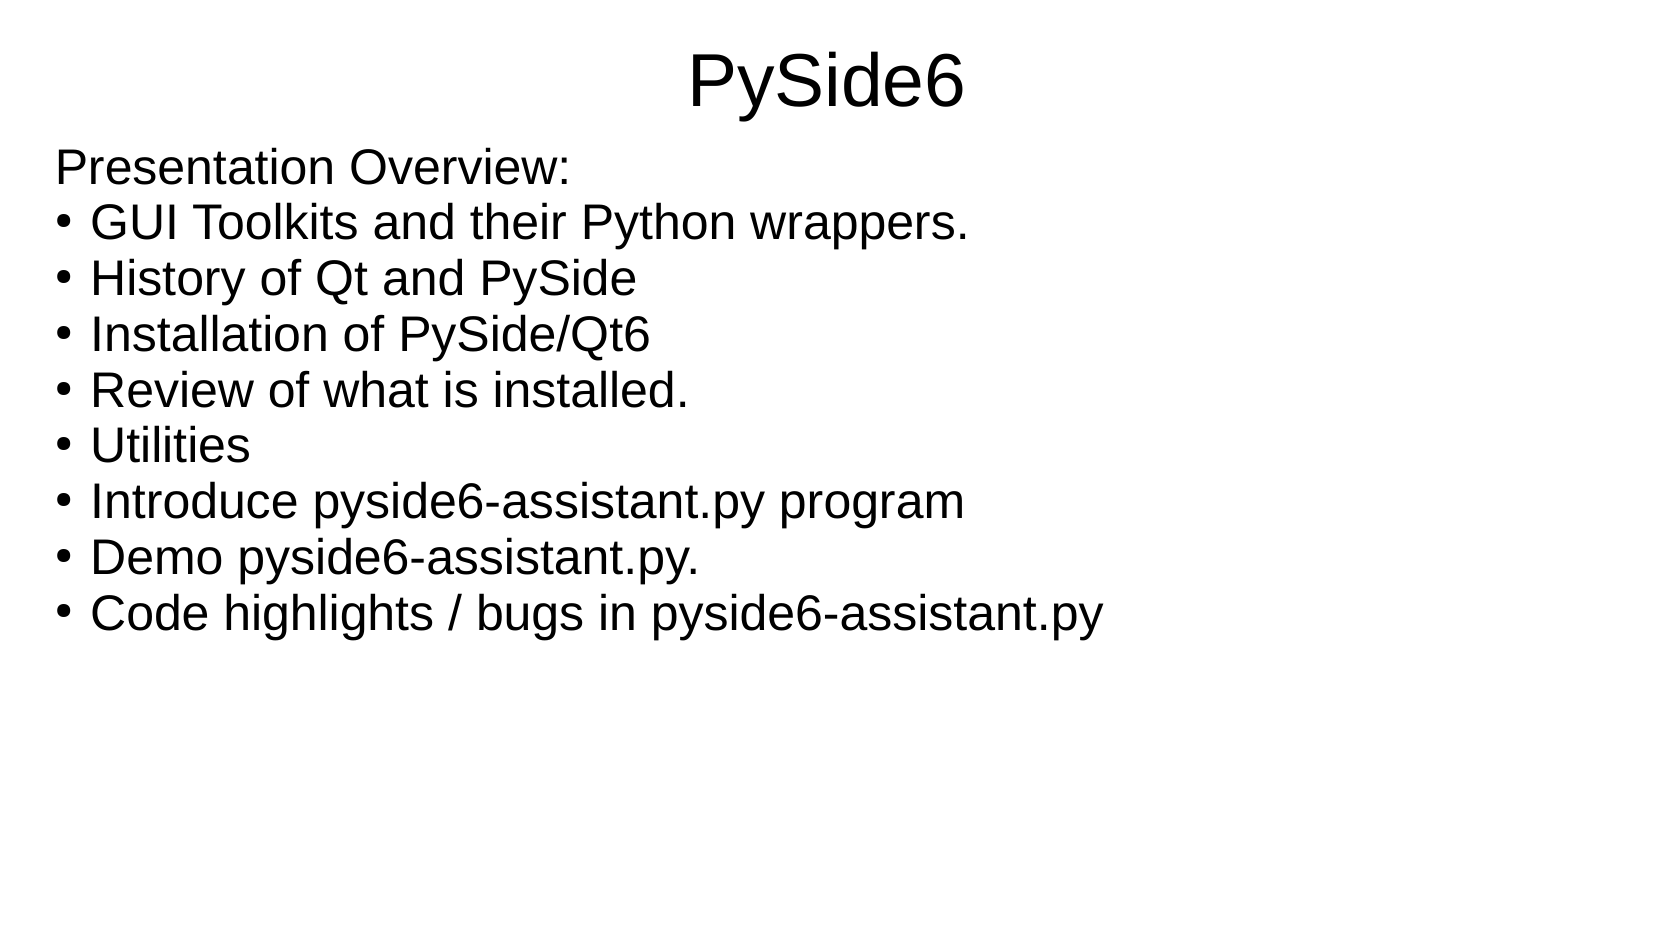

# PySide6
Presentation Overview:
GUI Toolkits and their Python wrappers.
History of Qt and PySide
Installation of PySide/Qt6
Review of what is installed.
Utilities
Introduce pyside6-assistant.py program
Demo pyside6-assistant.py.
Code highlights / bugs in pyside6-assistant.py